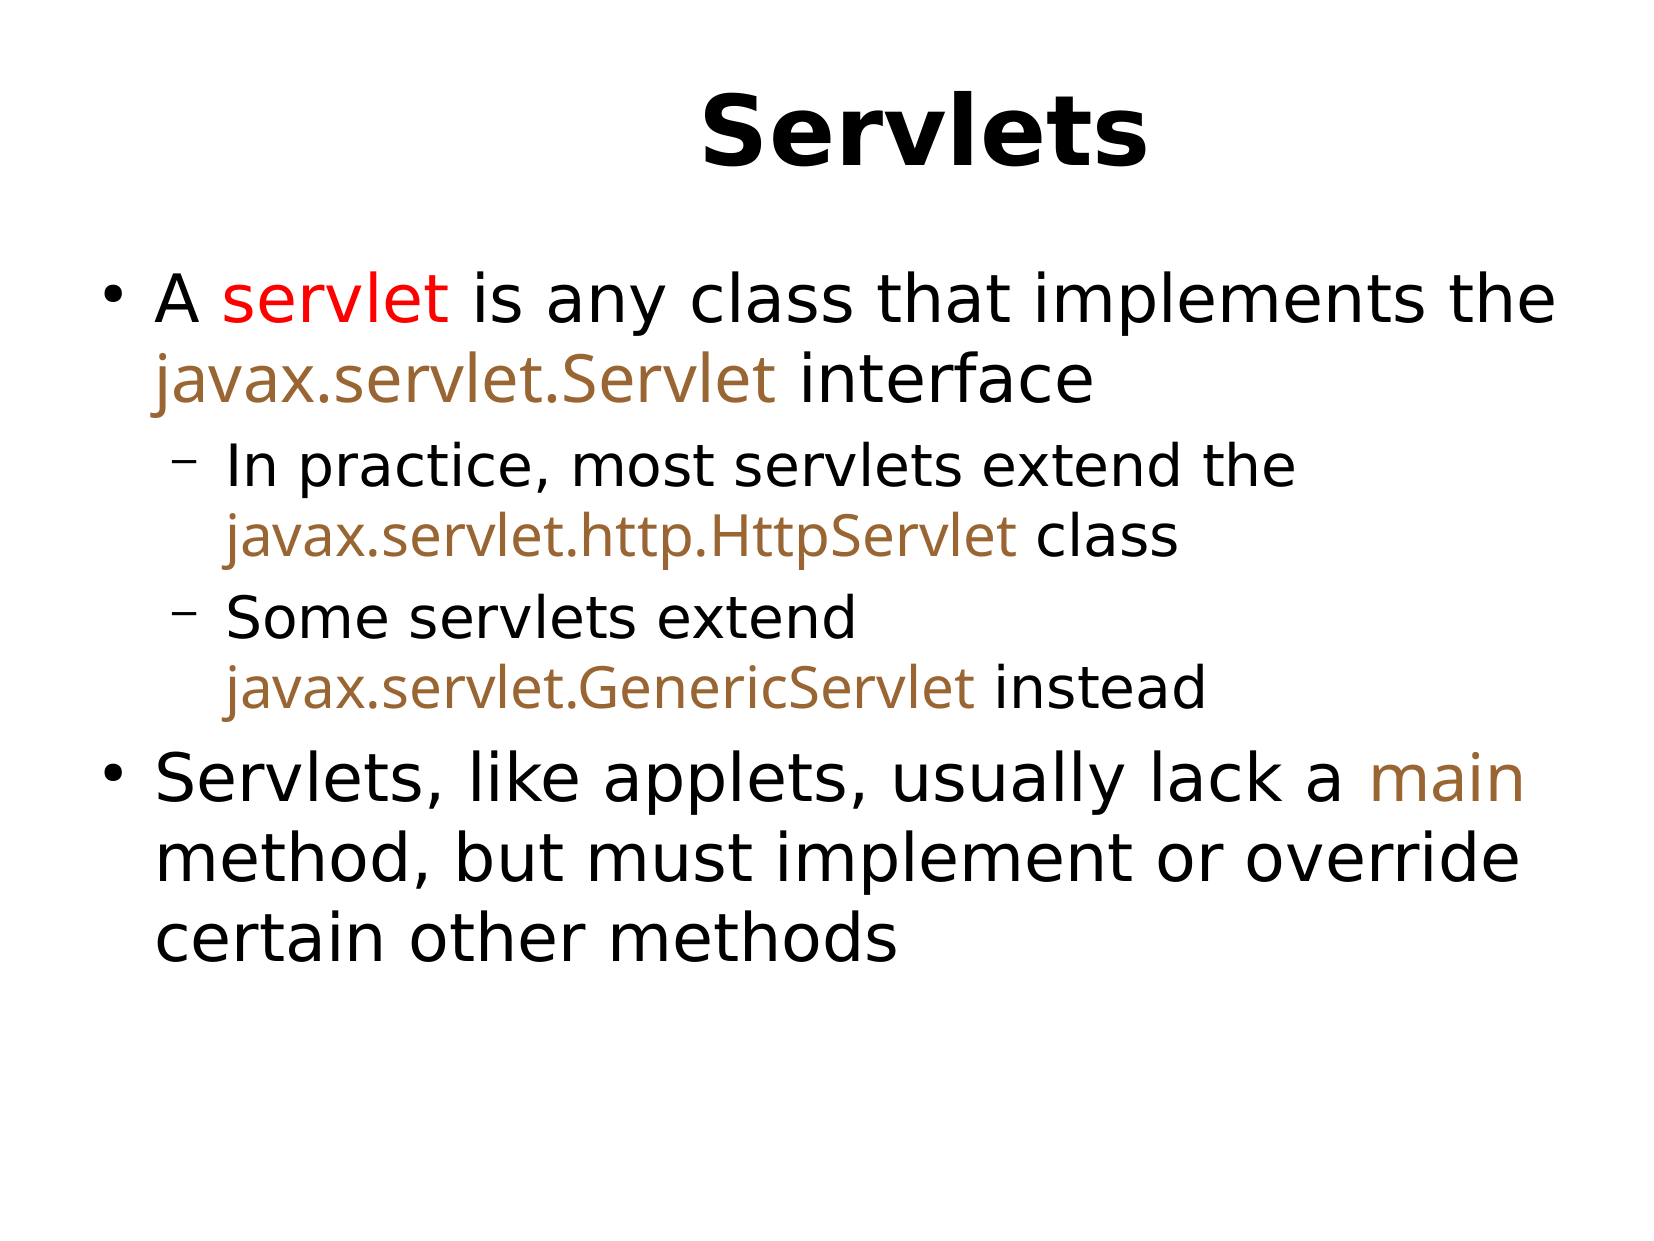

# Servlets
A servlet is any class that implements the javax.servlet.Servlet interface
In practice, most servlets extend the javax.servlet.http.HttpServlet class
Some servlets extend javax.servlet.GenericServlet instead
Servlets, like applets, usually lack a main method, but must implement or override certain other methods